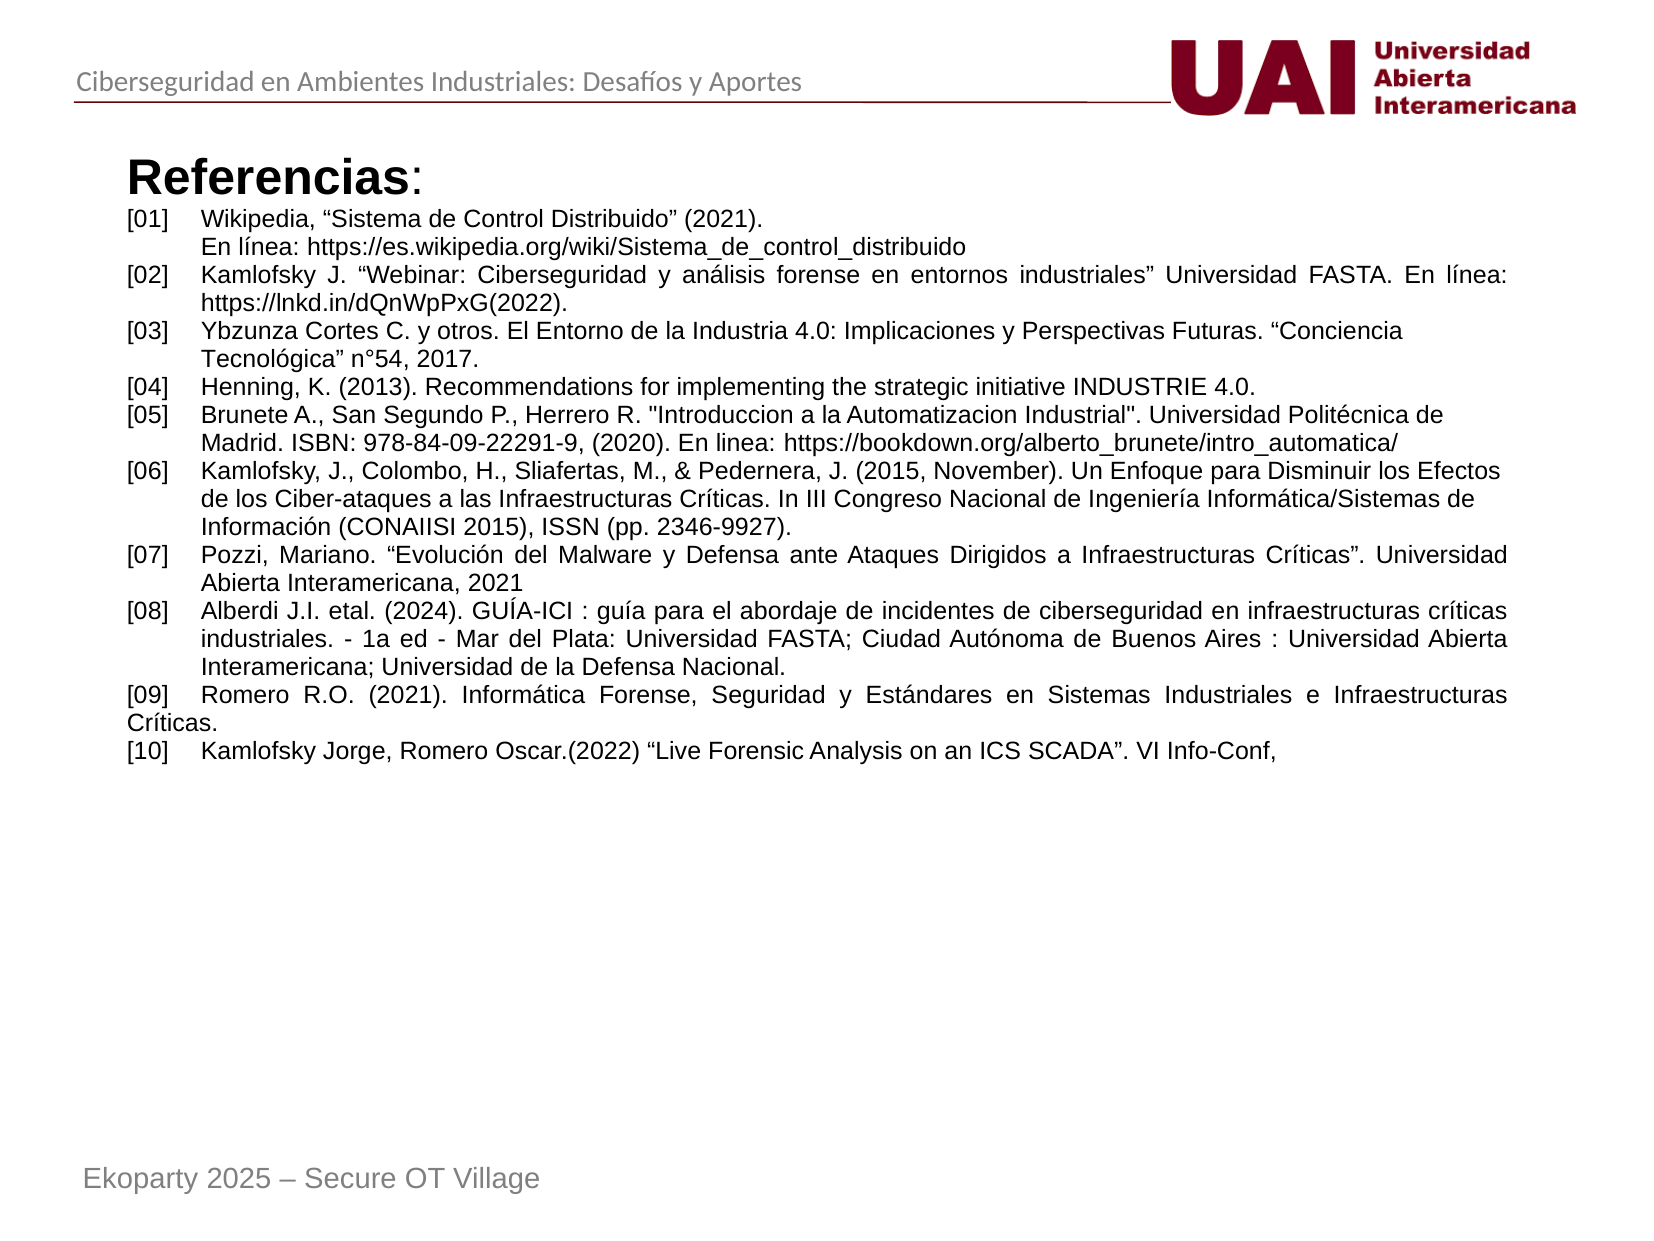

Referencias:
[01]	Wikipedia, “Sistema de Control Distribuido” (2021).
	En línea: https://es.wikipedia.org/wiki/Sistema_de_control_distribuido
[02]	Kamlofsky J. “Webinar: Ciberseguridad y análisis forense en entornos industriales” Universidad FASTA. En línea: 	https://lnkd.in/dQnWpPxG(2022).
[03]	Ybzunza Cortes C. y otros. El Entorno de la Industria 4.0: Implicaciones y Perspectivas Futuras. “Conciencia 		Tecnológica” n°54, 2017.
[04]	Henning, K. (2013). Recommendations for implementing the strategic initiative INDUSTRIE 4.0.
[05]	Brunete A., San Segundo P., Herrero R. "Introduccion a la Automatizacion Industrial". Universidad Politécnica de 		Madrid. ISBN: 978-84-09-22291-9, (2020). En linea: https://bookdown.org/alberto_brunete/intro_automatica/
[06]	Kamlofsky, J., Colombo, H., Sliafertas, M., & Pedernera, J. (2015, November). Un Enfoque para Disminuir los Efectos 	de los Ciber-ataques a las Infraestructuras Críticas. In III Congreso Nacional de Ingeniería Informática/Sistemas de 	Información (CONAIISI 2015), ISSN (pp. 2346-9927).
[07]	Pozzi, Mariano. “Evolución del Malware y Defensa ante Ataques Dirigidos a Infraestructuras Críticas”. Universidad 	Abierta Interamericana, 2021
[08]	Alberdi J.I. etal. (2024). GUÍA-ICI : guía para el abordaje de incidentes de ciberseguridad en infraestructuras críticas 	industriales. - 1a ed - Mar del Plata: Universidad FASTA; Ciudad Autónoma de Buenos Aires : Universidad Abierta 	Interamericana; Universidad de la Defensa Nacional.
[09]	Romero R.O. (2021). Informática Forense, Seguridad y Estándares en Sistemas Industriales e Infraestructuras Críticas.
[10]	Kamlofsky Jorge, Romero Oscar.(2022) “Live Forensic Analysis on an ICS SCADA”. VI Info-Conf,